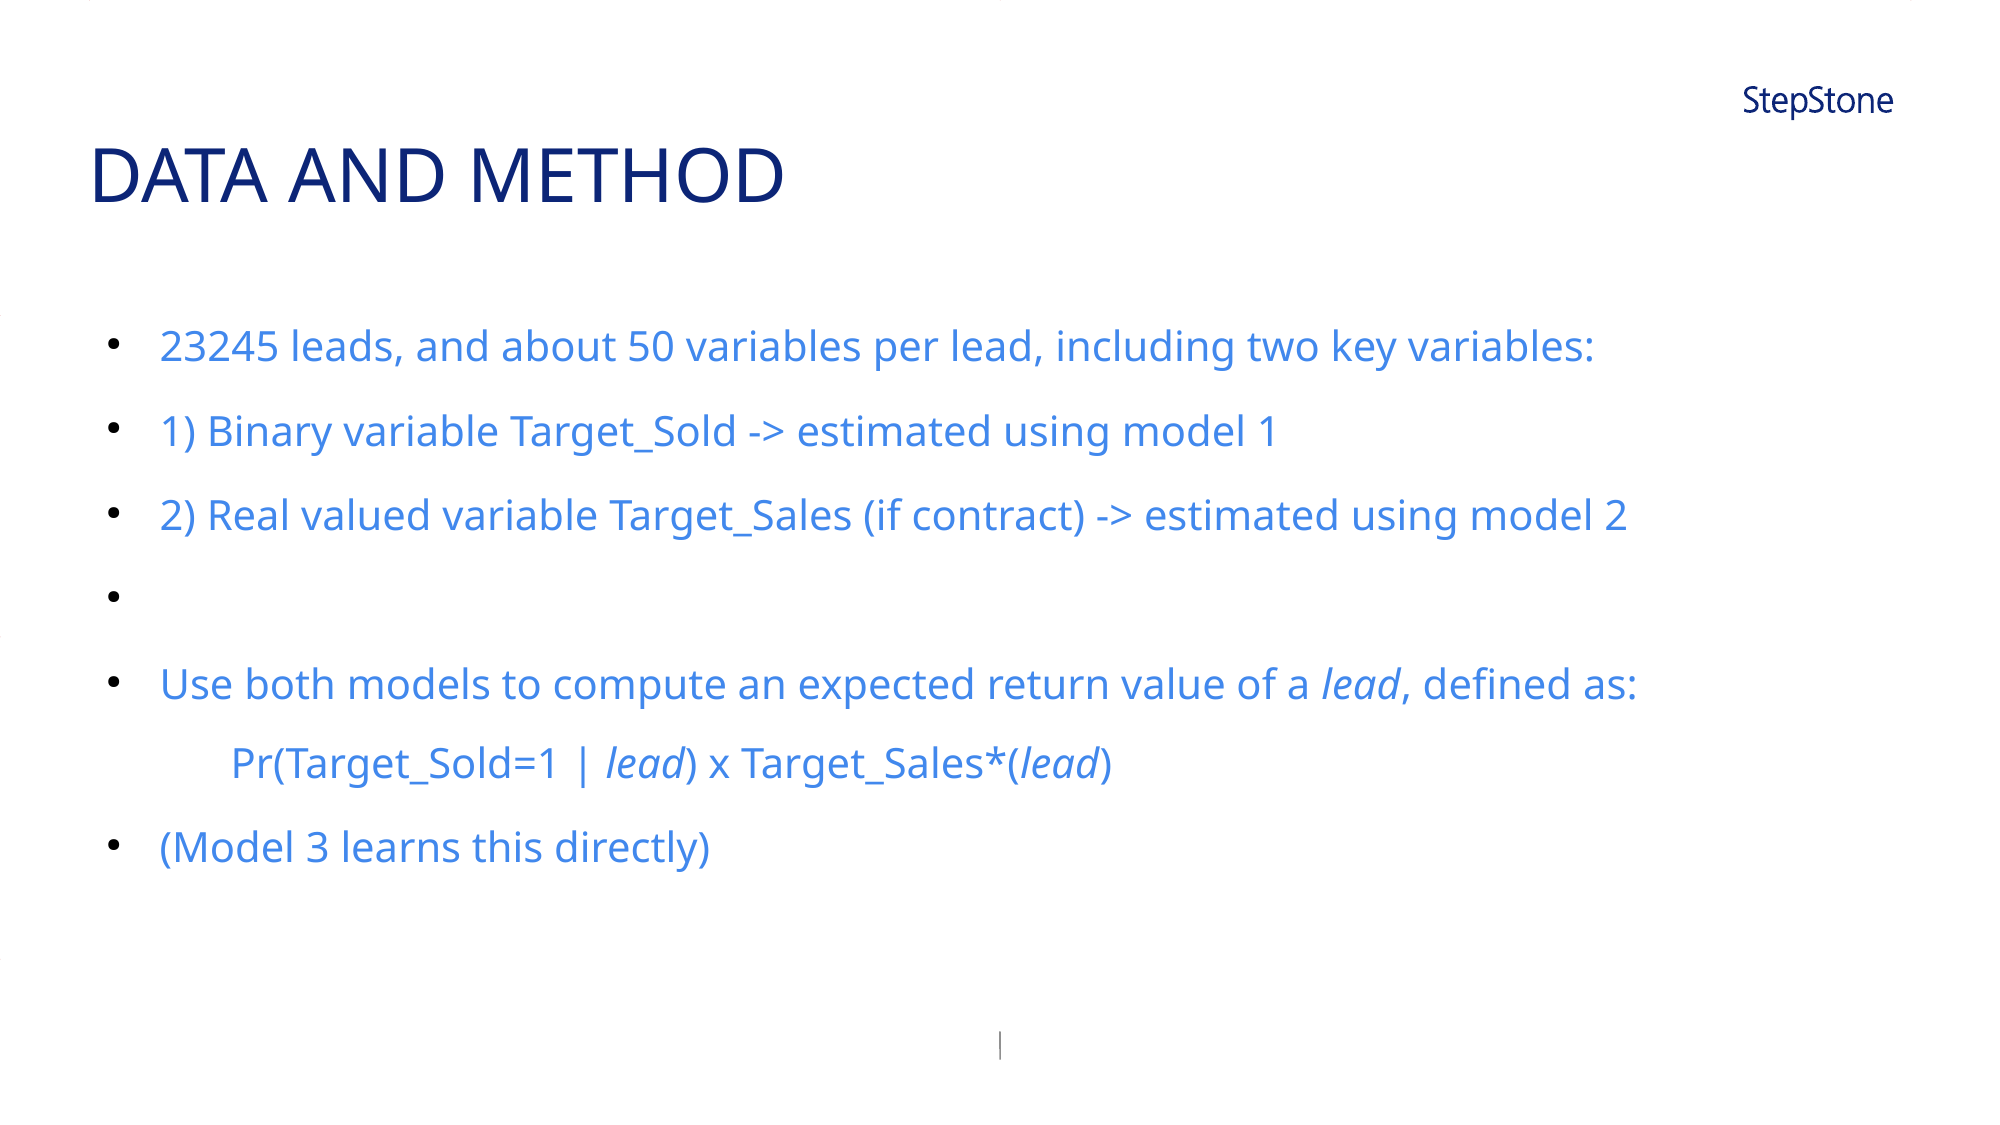

# DATA and Method
23245 leads, and about 50 variables per lead, including two key variables:
1) Binary variable Target_Sold -> estimated using model 1
2) Real valued variable Target_Sales (if contract) -> estimated using model 2
Use both models to compute an expected return value of a lead, defined as:
Pr(Target_Sold=1 | lead) x Target_Sales*(lead)
(Model 3 learns this directly)